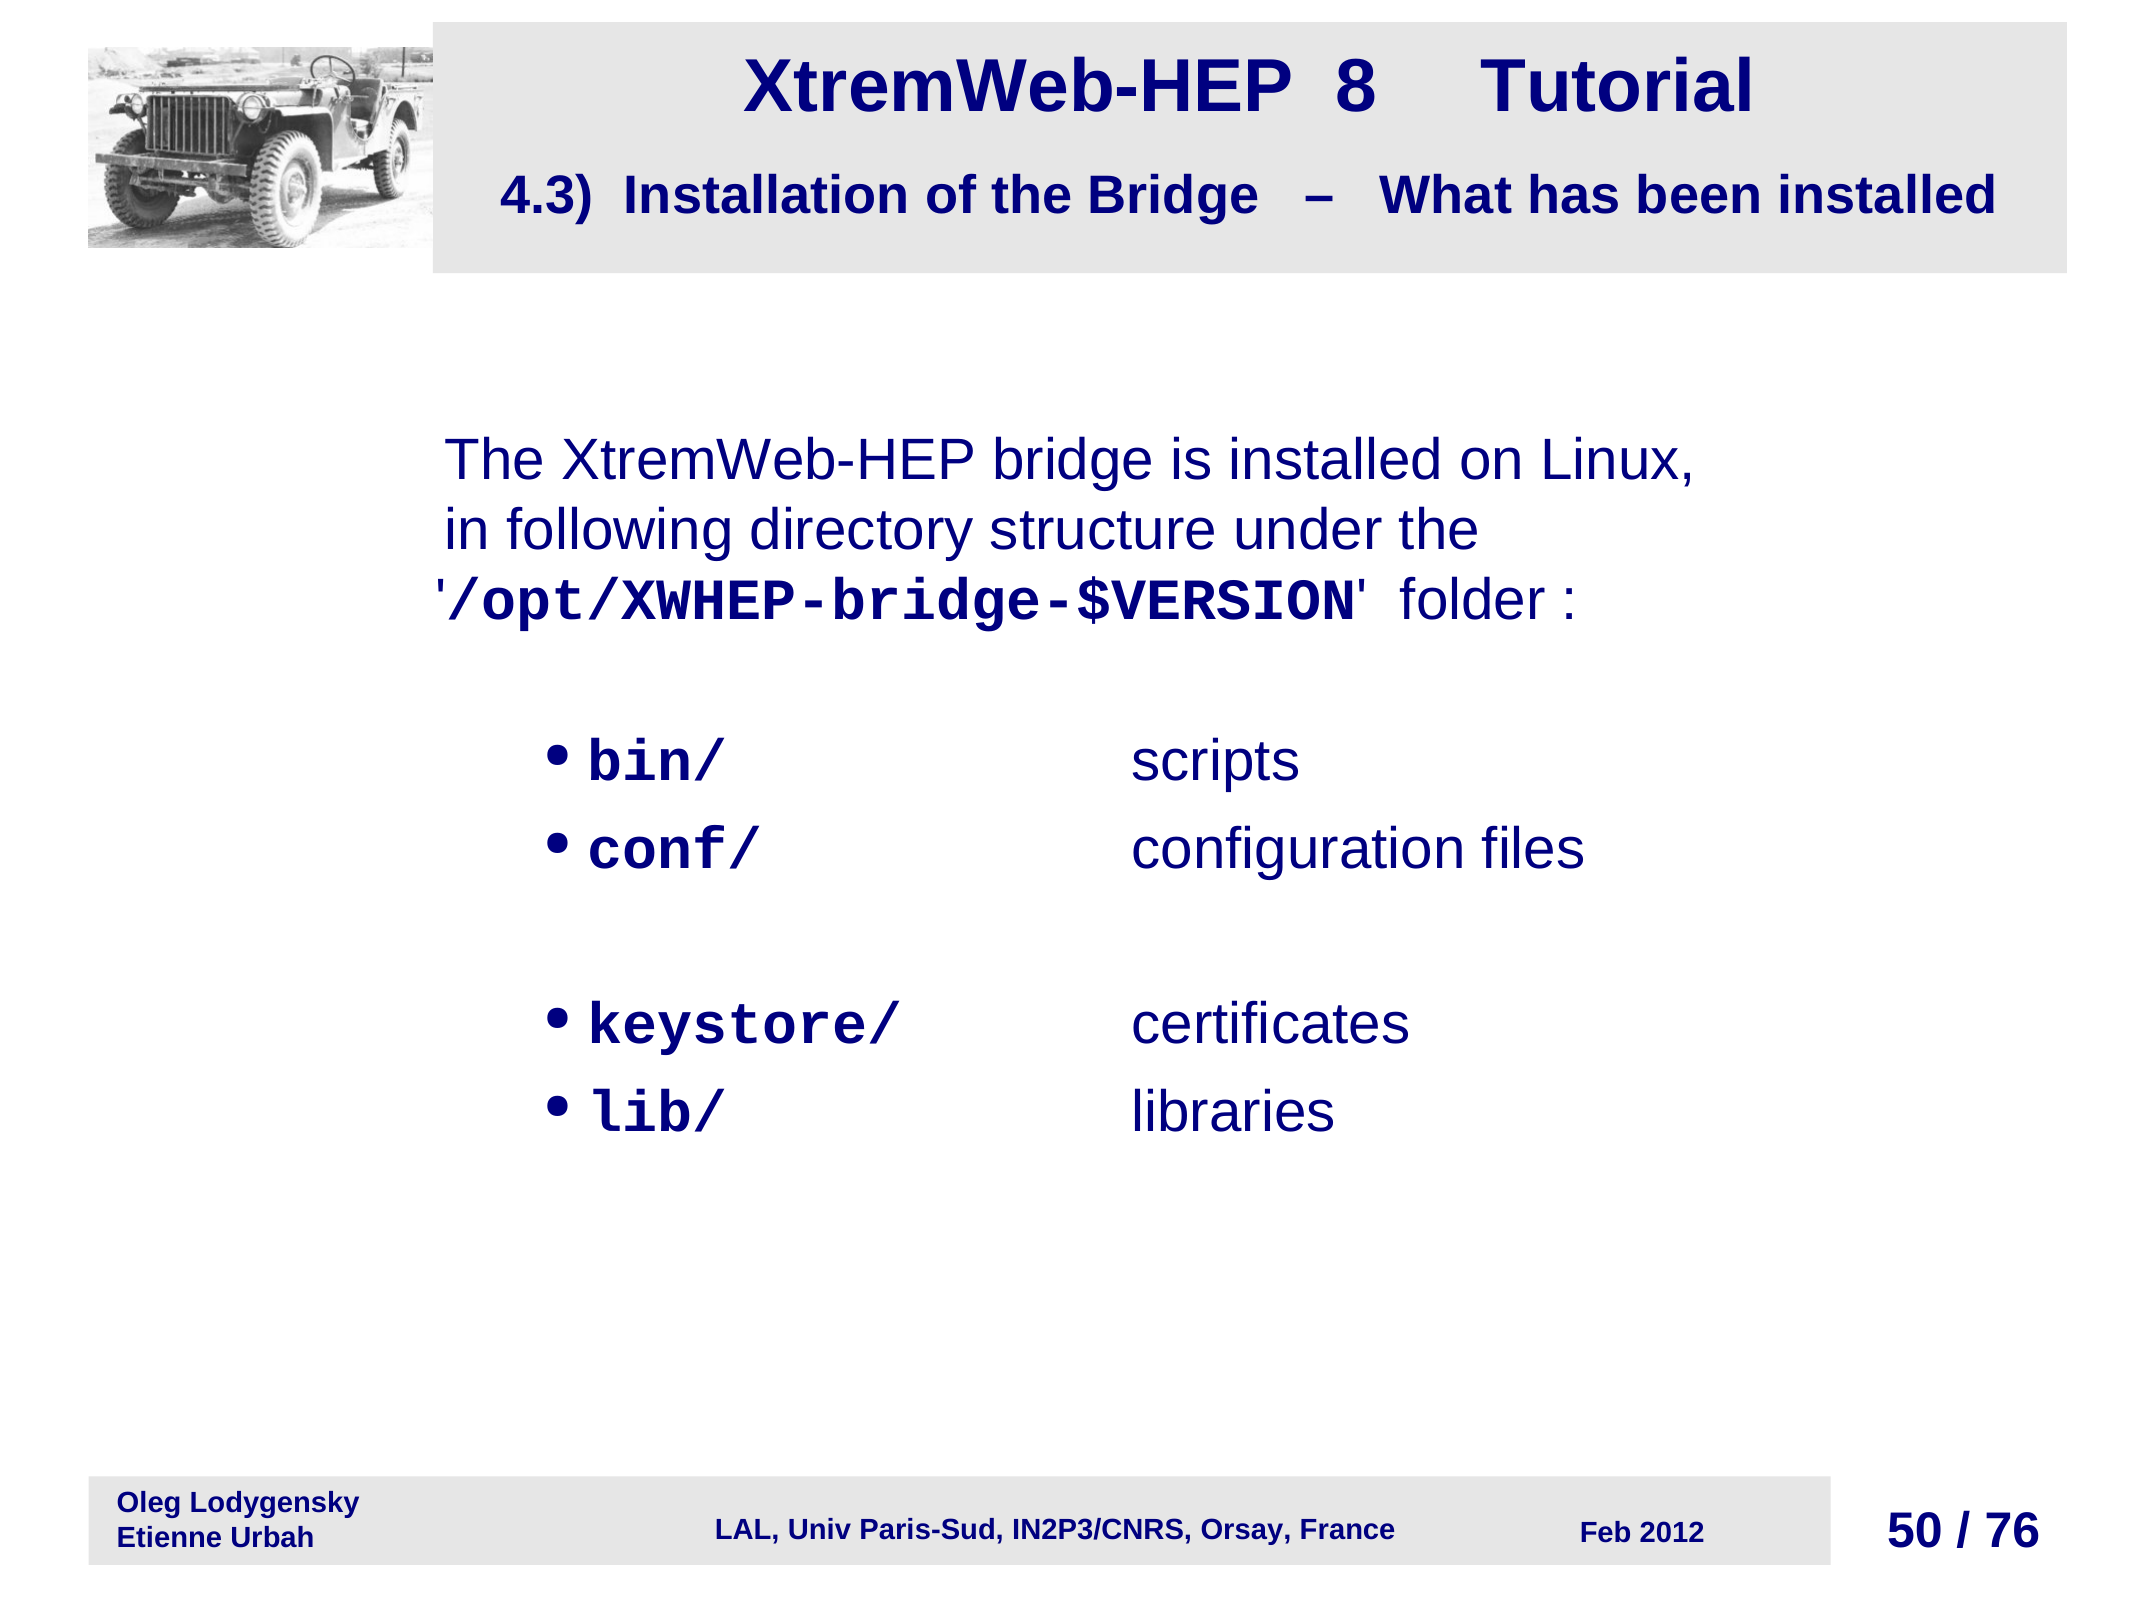

# 4.3) Installation of the Bridge – What has been installed
The XtremWeb-HEP bridge is installed on Linux, in following directory structure under the
'/opt/XWHEP-bridge-$VERSION' folder :
bin/
conf/
keystore/
lib/
scripts
configuration files
certificates
libraries
50